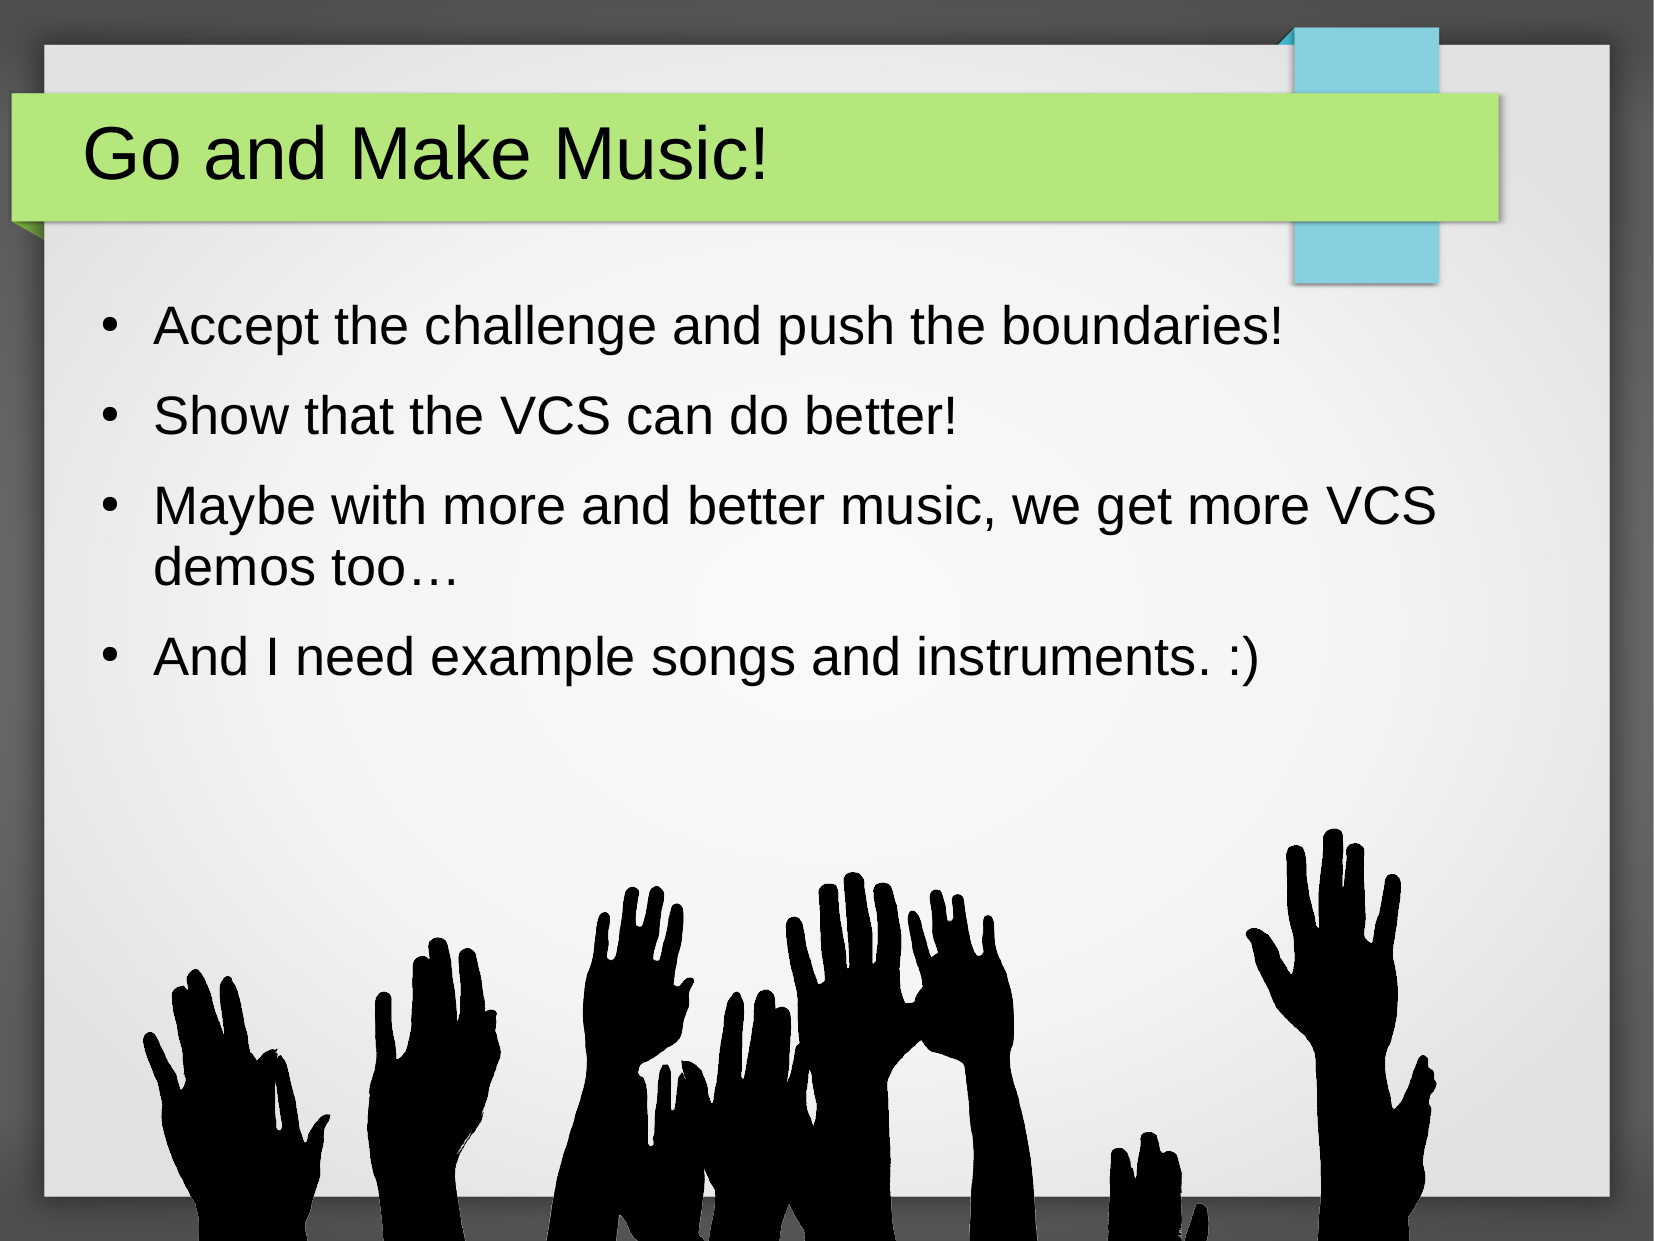

# Go and Make Music!
Accept the challenge and push the boundaries!
Show that the VCS can do better!
Maybe with more and better music, we get more VCS demos too…
And I need example songs and instruments. :)